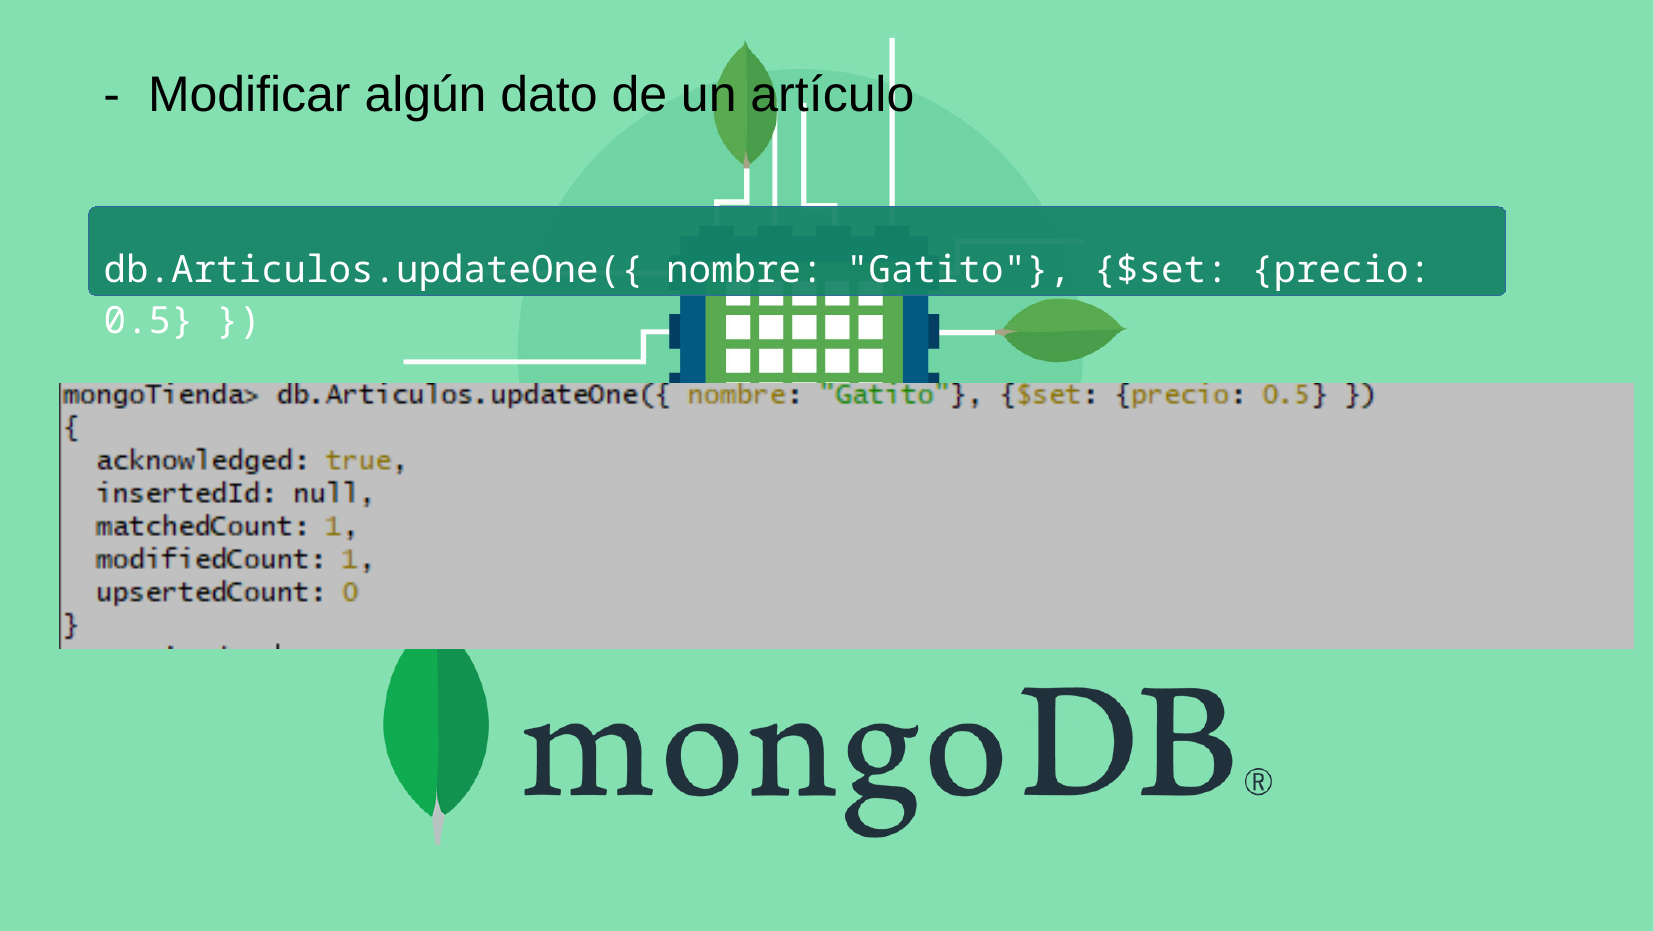

- Modificar algún dato de un artículo
db.Articulos.updateOne({ nombre: "Gatito"}, {$set: {precio: 0.5} })